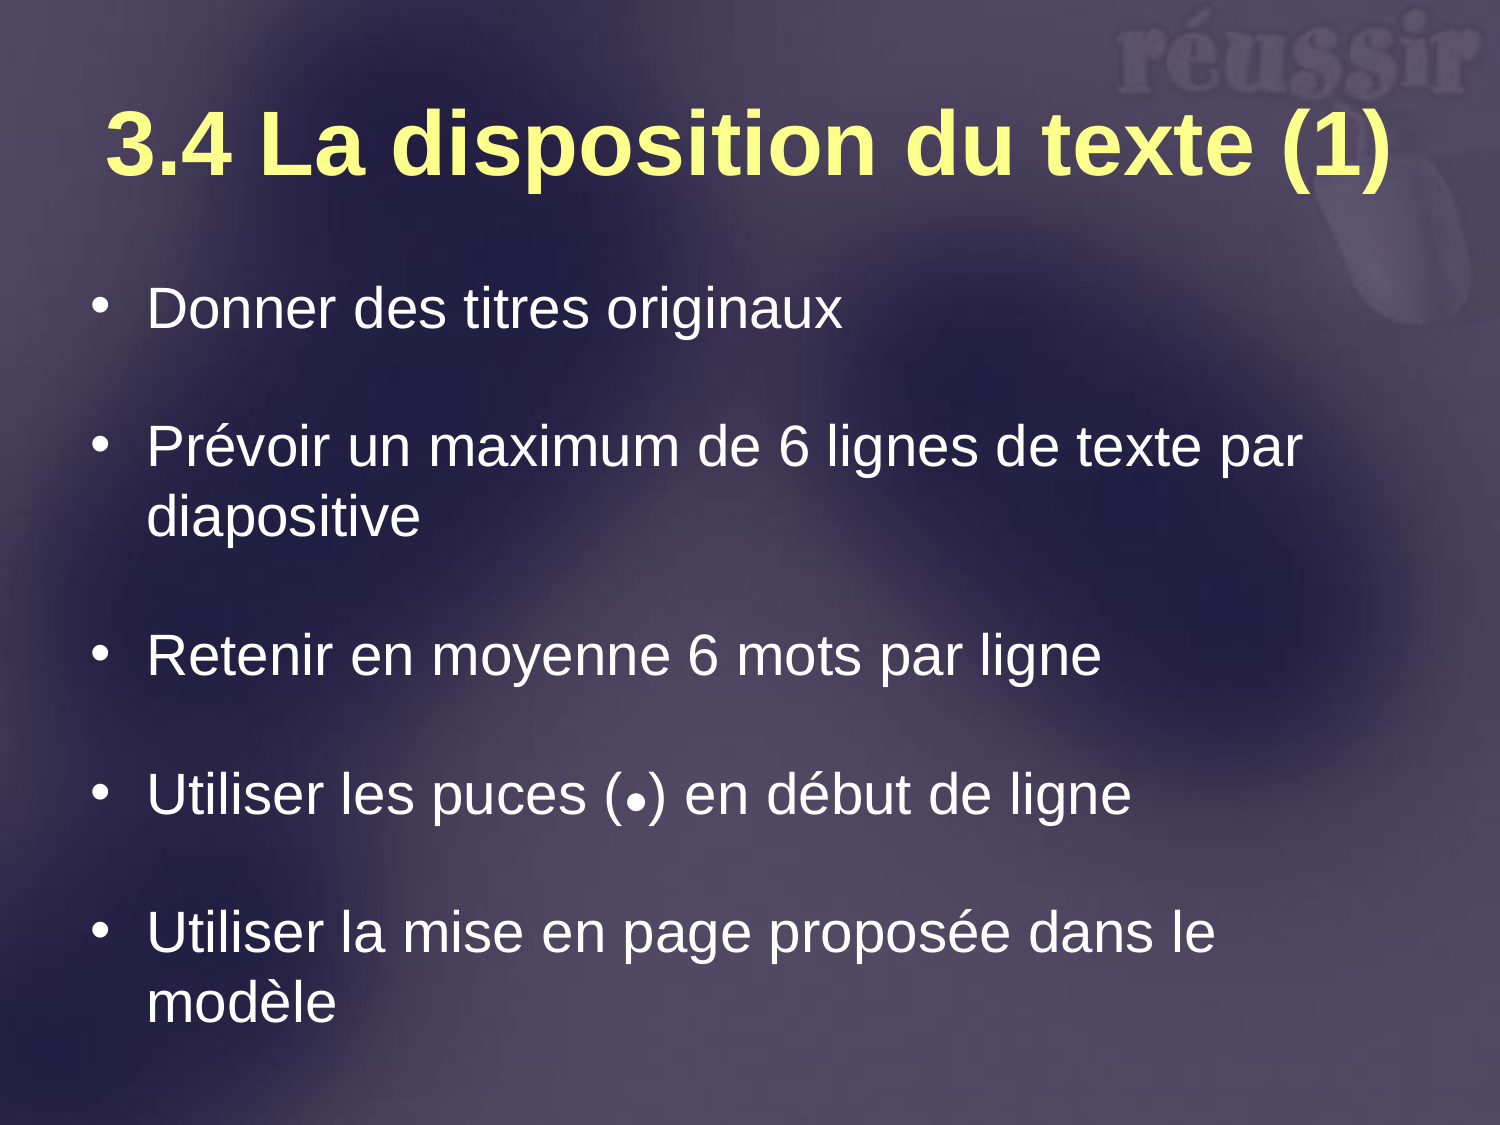

# 3.4 La disposition du texte (1)
Donner des titres originaux
Prévoir un maximum de 6 lignes de texte par diapositive
Retenir en moyenne 6 mots par ligne
Utiliser les puces (●) en début de ligne
Utiliser la mise en page proposée dans le modèle